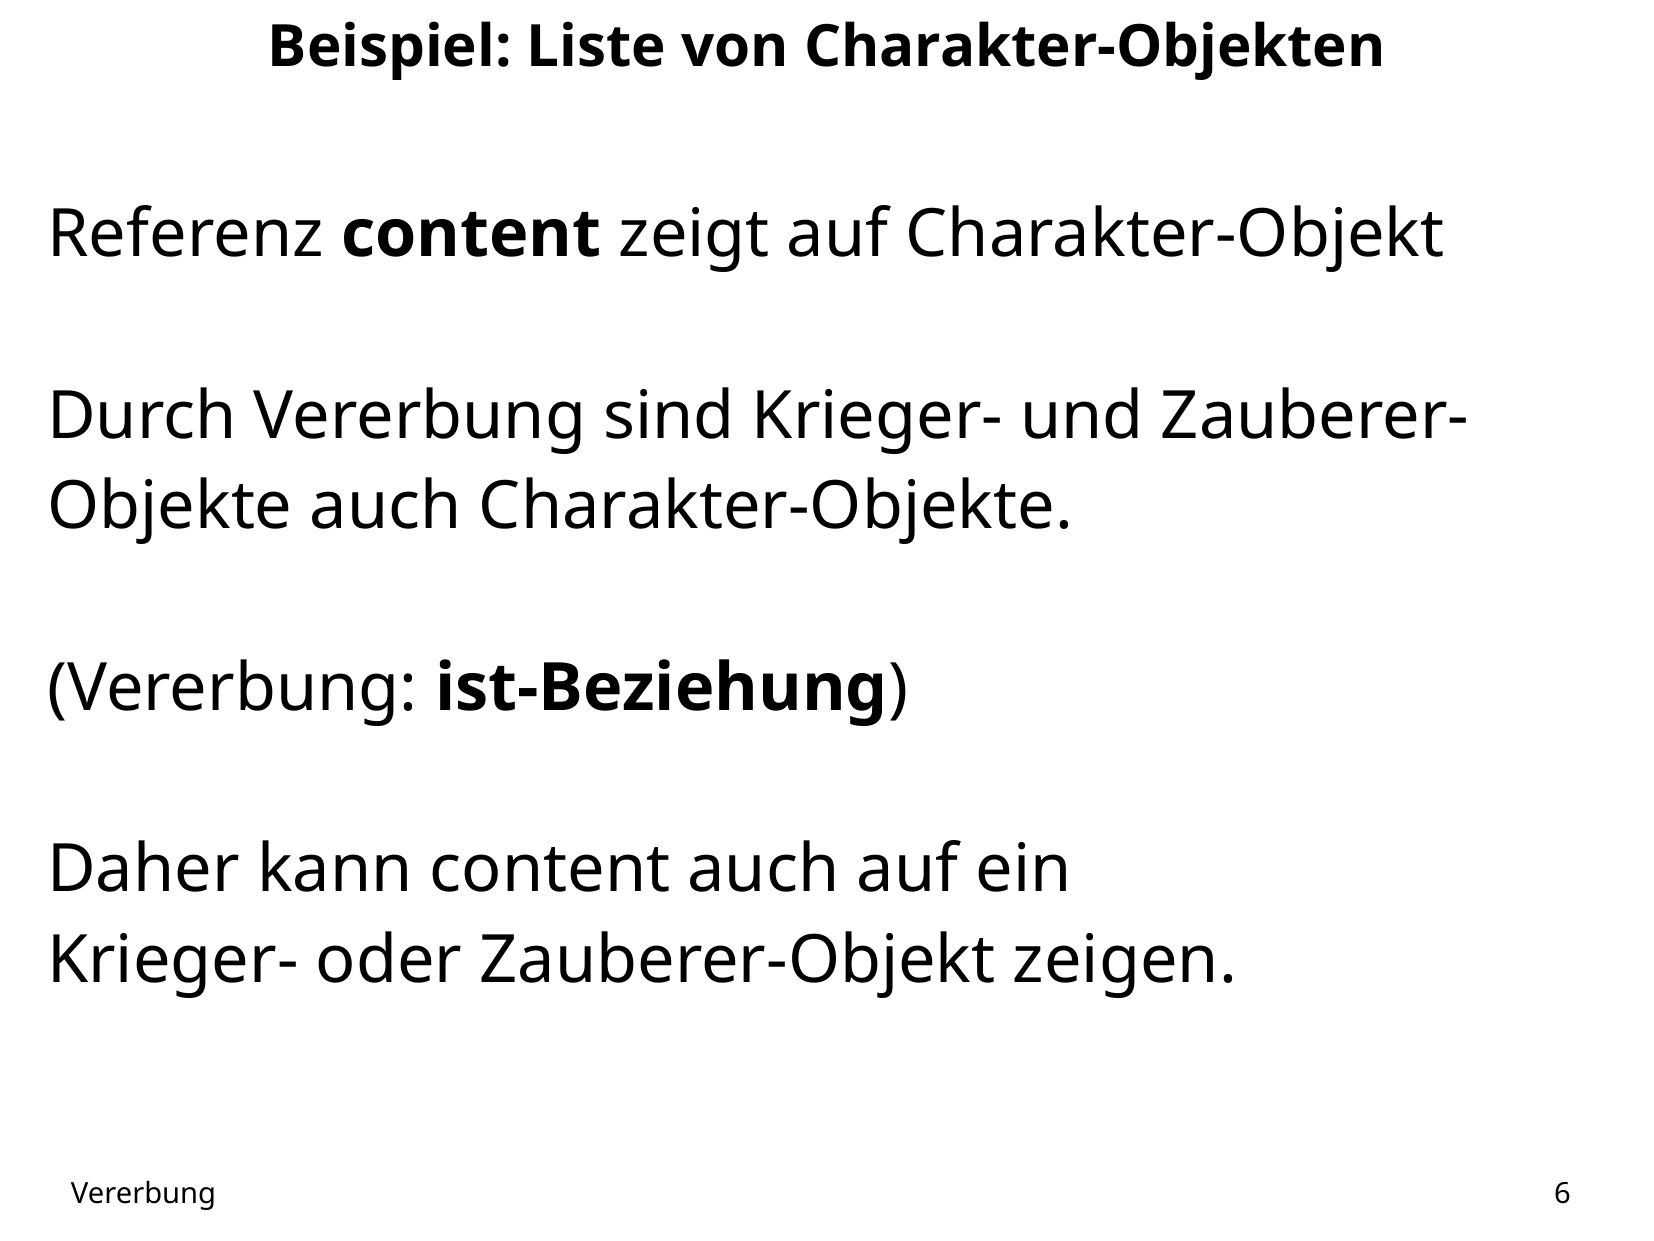

Beispiel: Liste von Charakter-Objekten
# Referenz content zeigt auf Charakter-Objekt
Durch Vererbung sind Krieger- und Zauberer-Objekte auch Charakter-Objekte.
(Vererbung: ist-Beziehung)
Daher kann content auch auf ein
Krieger- oder Zauberer-Objekt zeigen.
Vererbung
6